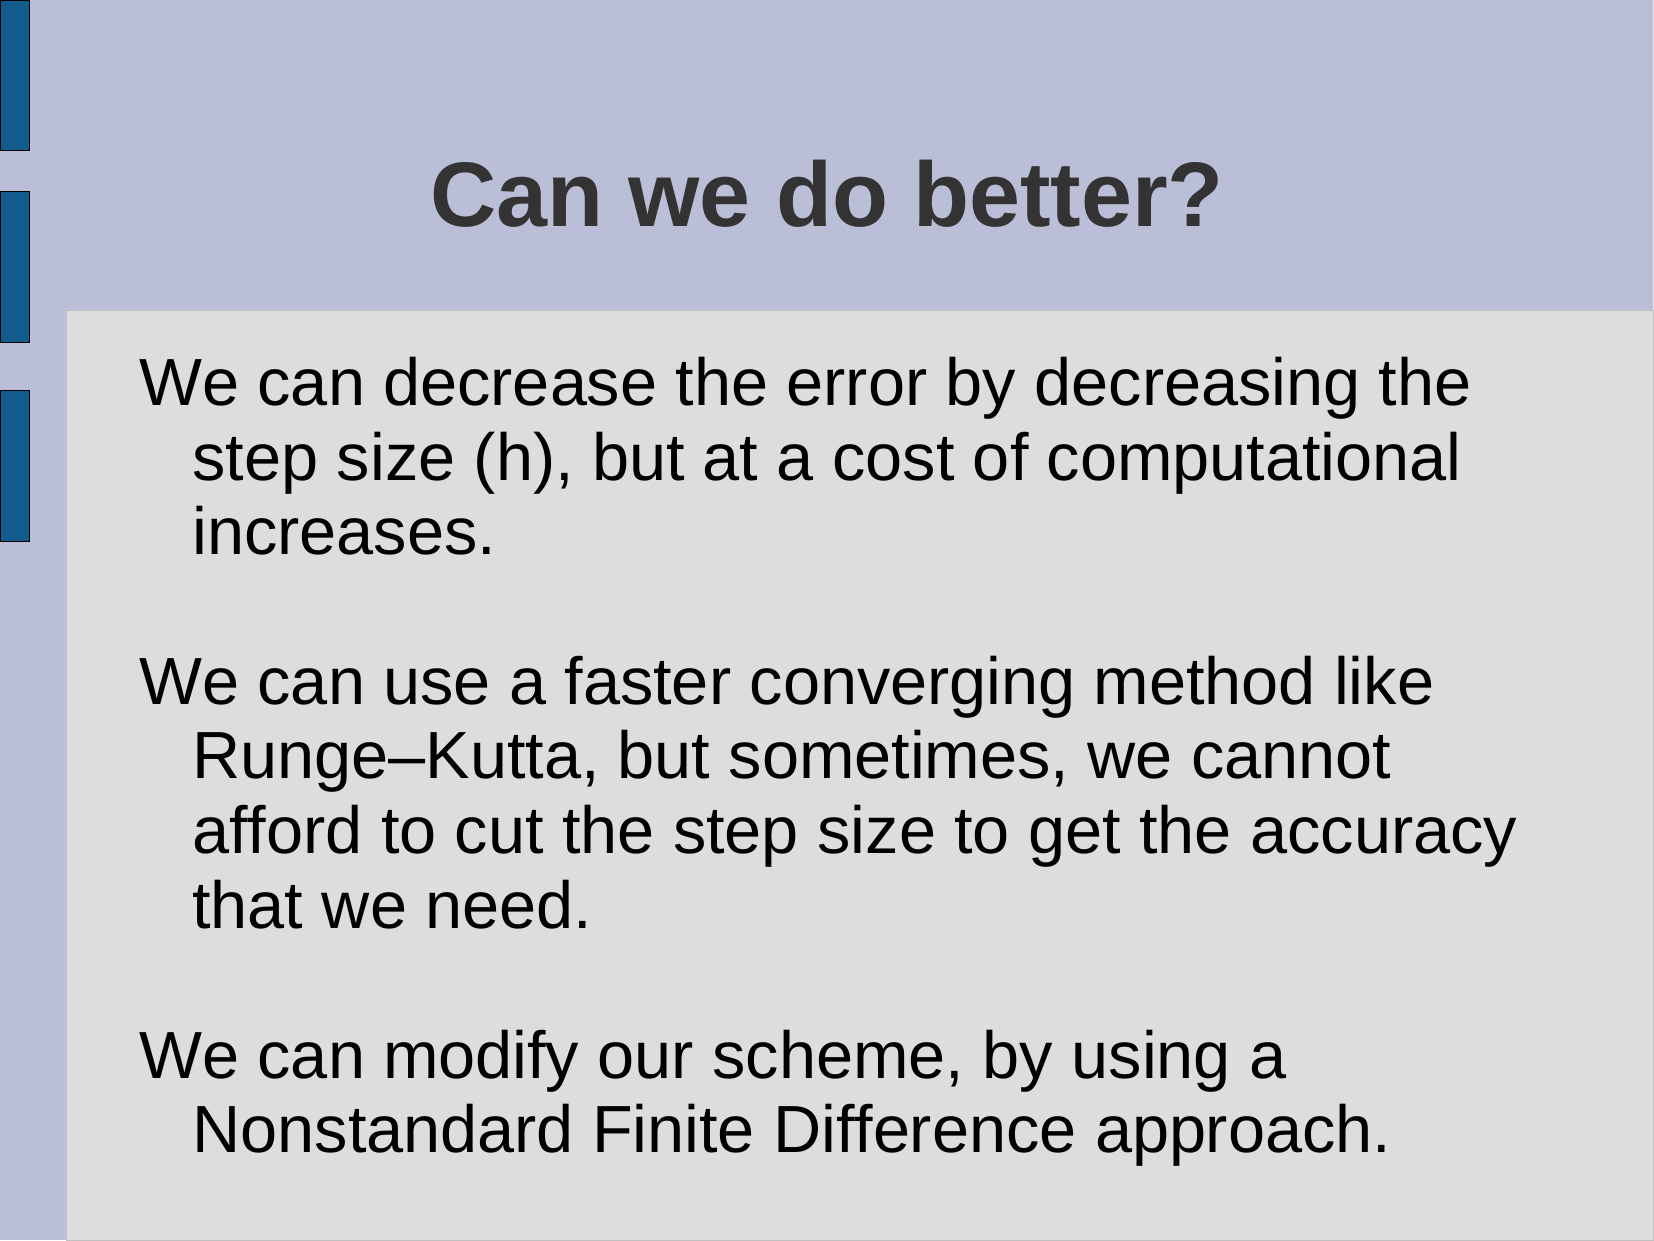

# Can we do better?
We can decrease the error by decreasing the step size (h), but at a cost of computational increases.
We can use a faster converging method like Runge–Kutta, but sometimes, we cannot afford to cut the step size to get the accuracy that we need.
We can modify our scheme, by using a Nonstandard Finite Difference approach.